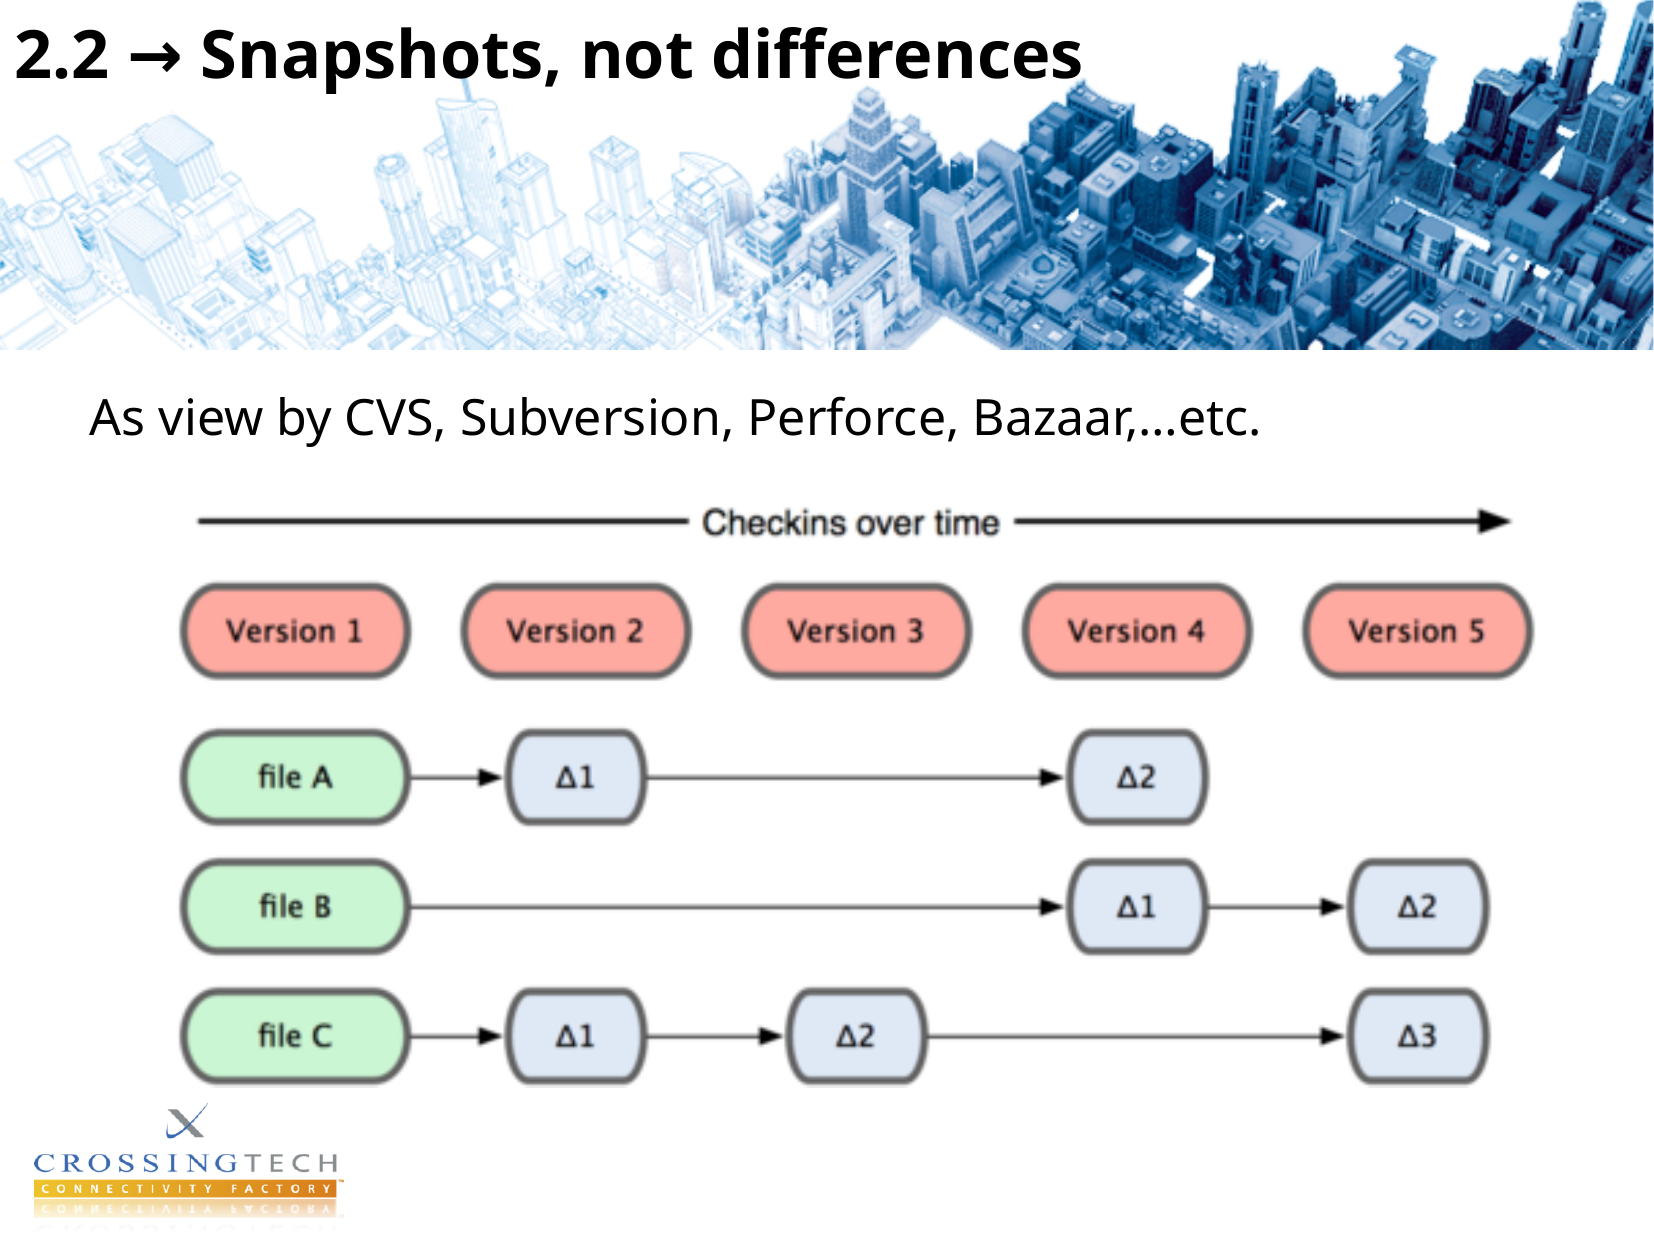

2.2 → Snapshots, not differences
As view by CVS, Subversion, Perforce, Bazaar,…etc.